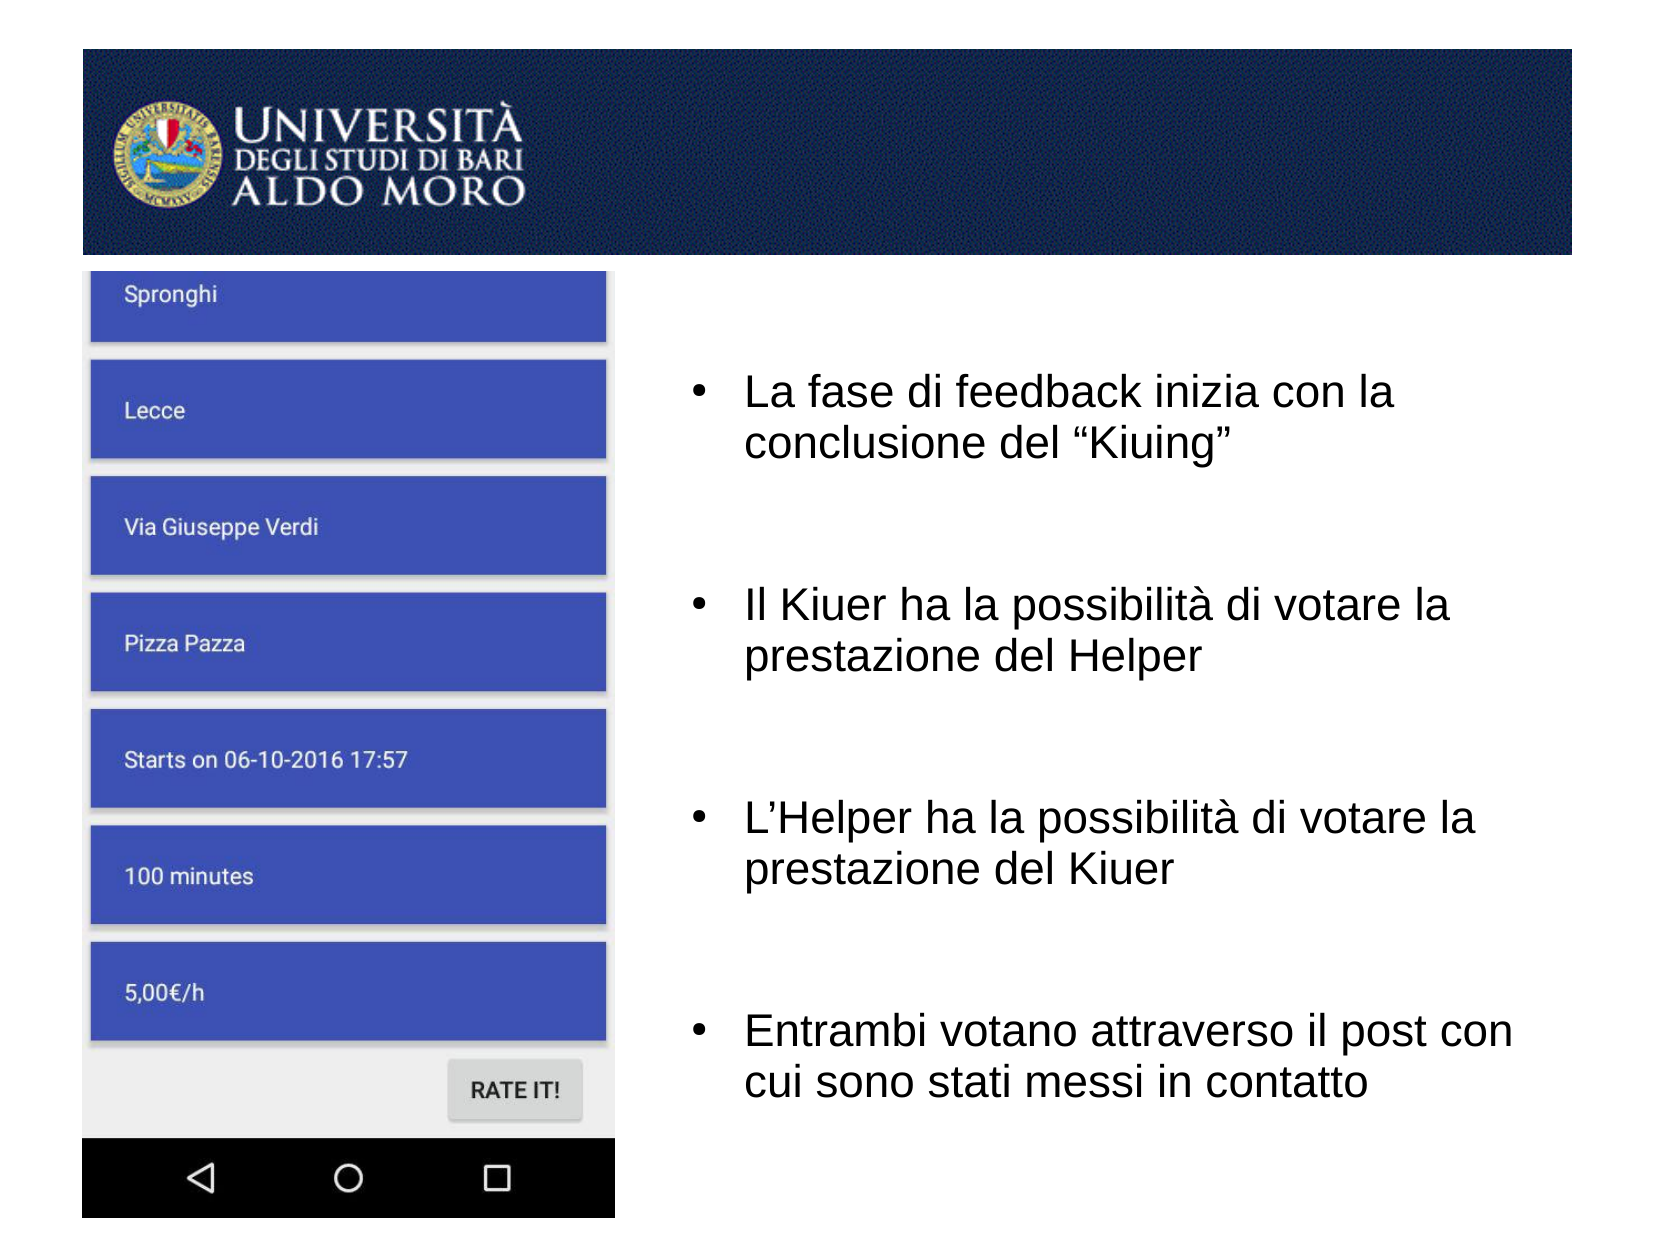

#
La fase di feedback inizia con la conclusione del “Kiuing”
Il Kiuer ha la possibilità di votare la prestazione del Helper
L’Helper ha la possibilità di votare la prestazione del Kiuer
Entrambi votano attraverso il post con cui sono stati messi in contatto